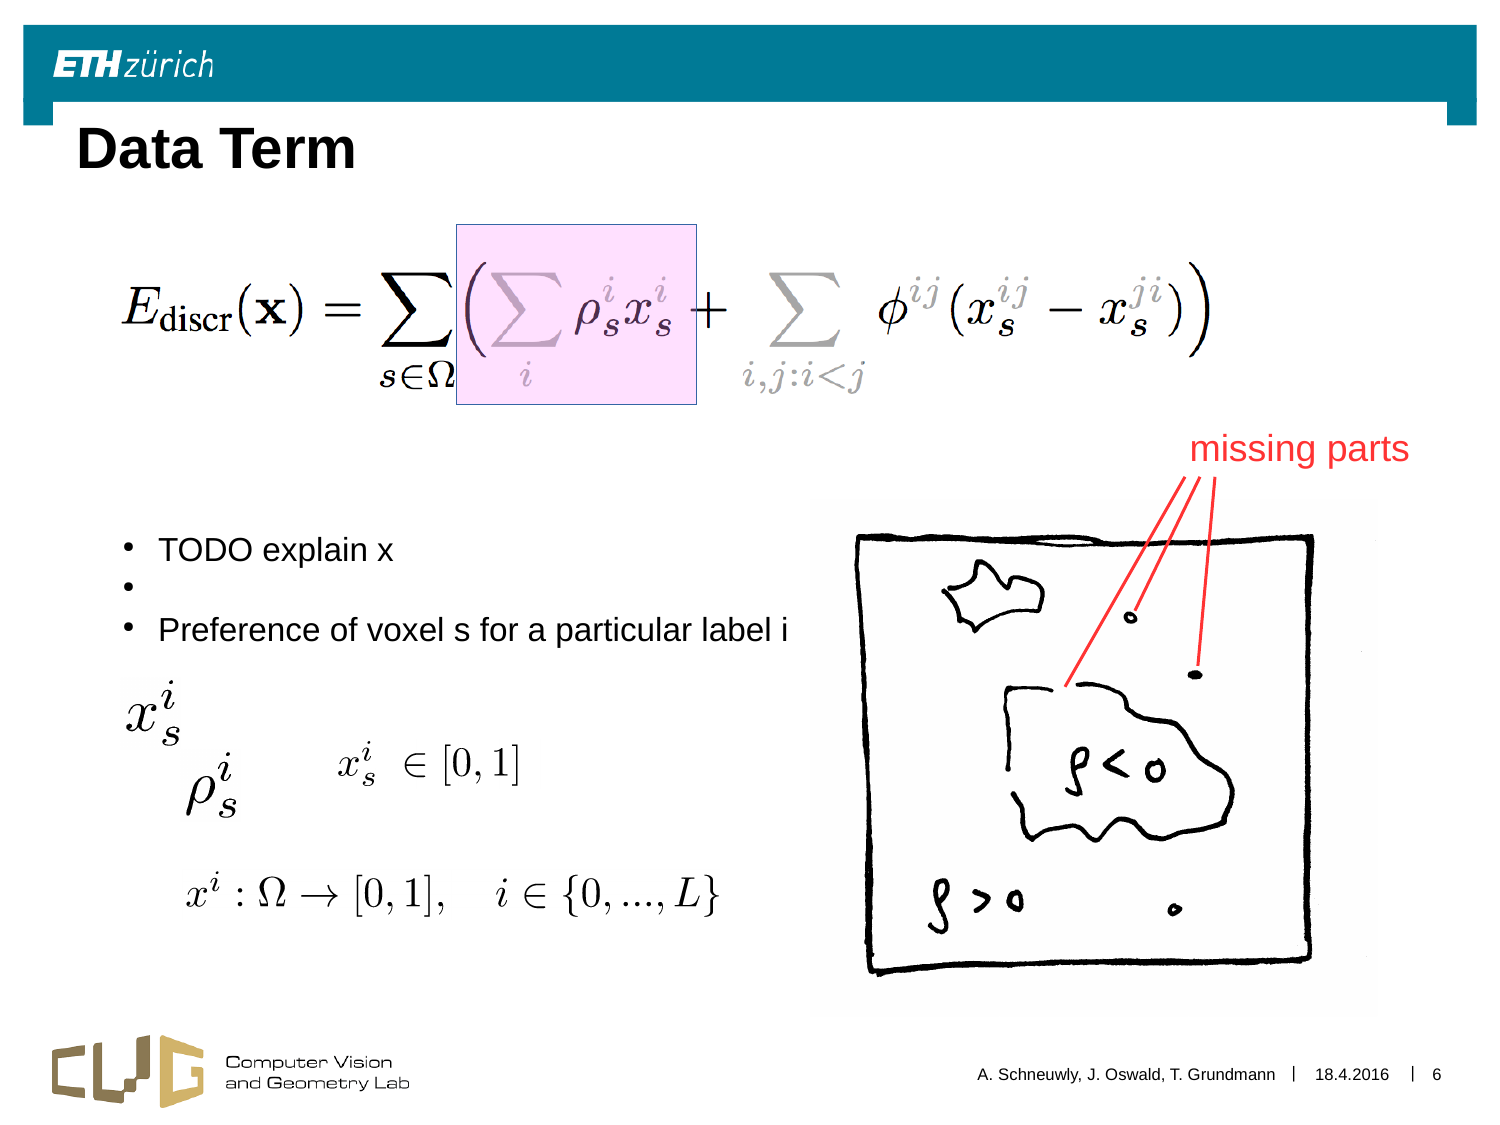

# Data Term
missing parts
TODO explain x
Preference of voxel s for a particular label i
A. Schneuwly, J. Oswald, T. Grundmann
18.4.2016